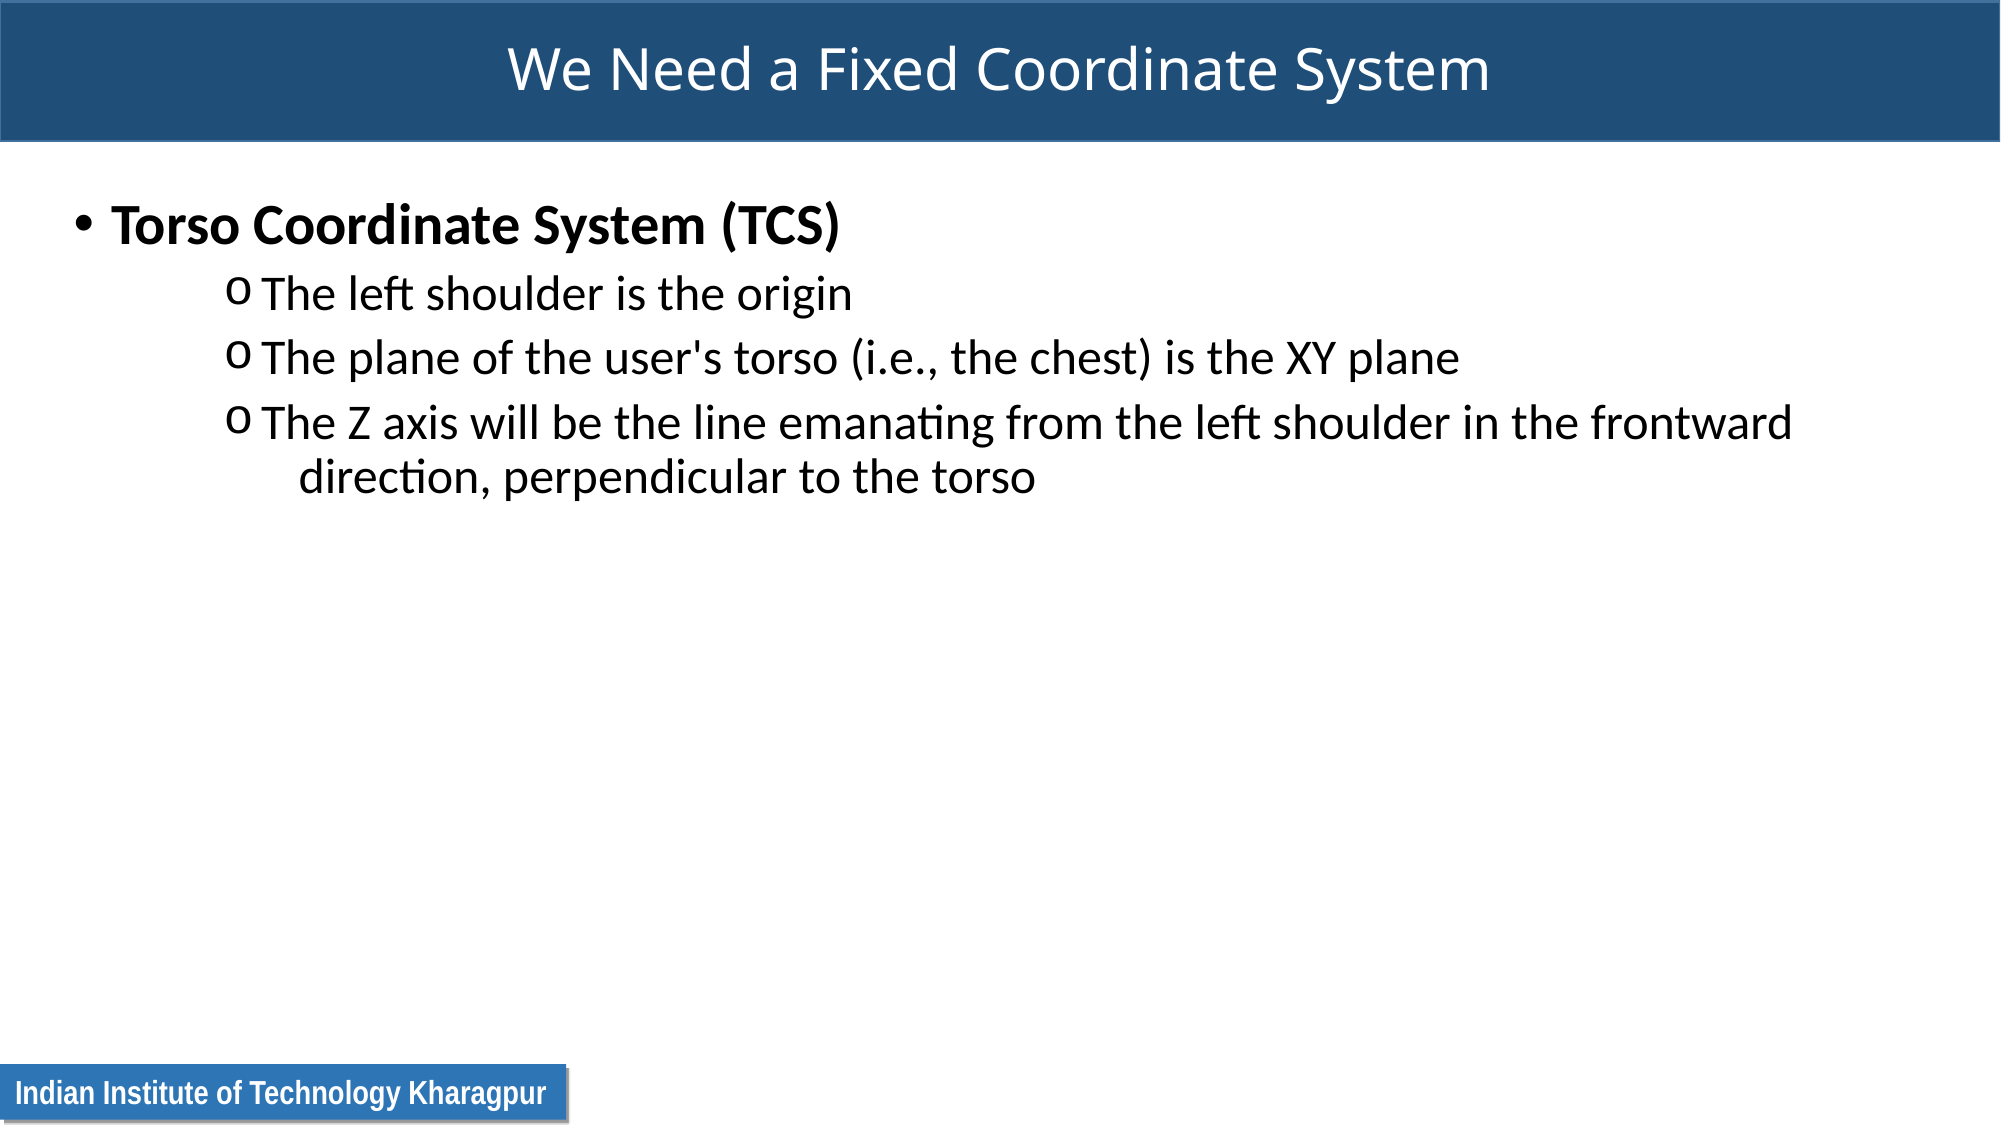

We Need a Fixed Coordinate System
# Torso Coordinate System (TCS)
The left shoulder is the origin
The plane of the user's torso (i.e., the chest) is the XY plane
The Z axis will be the line emanating from the left shoulder in the frontward direction, perpendicular to the torso